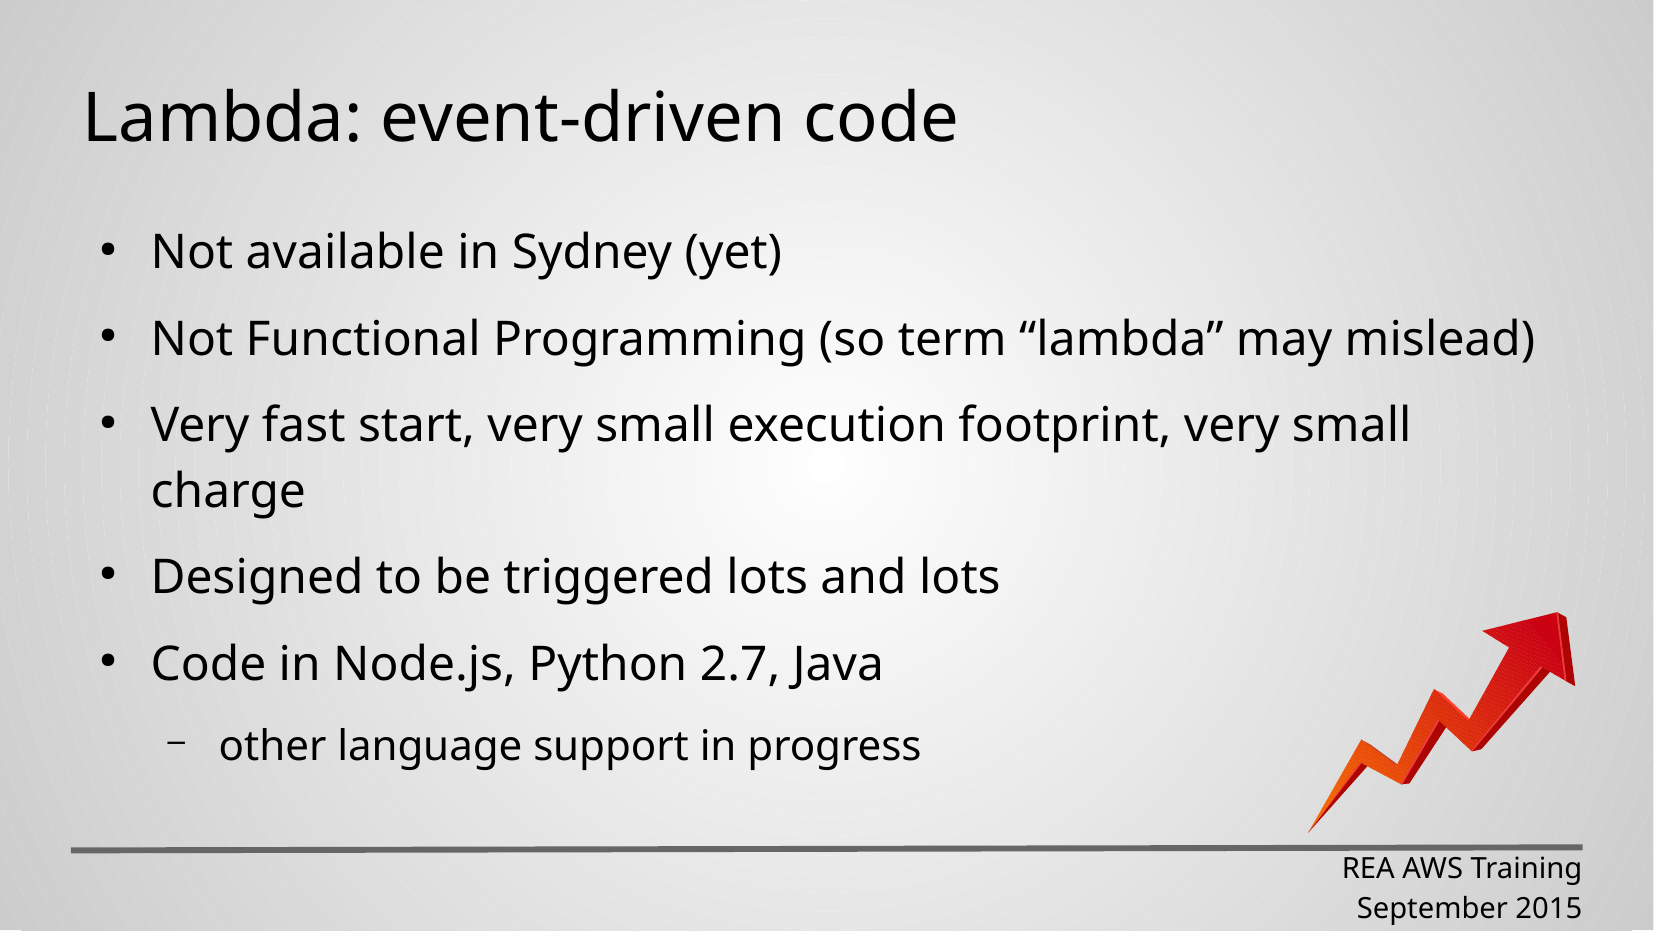

# Lambda: event-driven code
Not available in Sydney (yet)
Not Functional Programming (so term “lambda” may mislead)
Very fast start, very small execution footprint, very small charge
Designed to be triggered lots and lots
Code in Node.js, Python 2.7, Java
other language support in progress